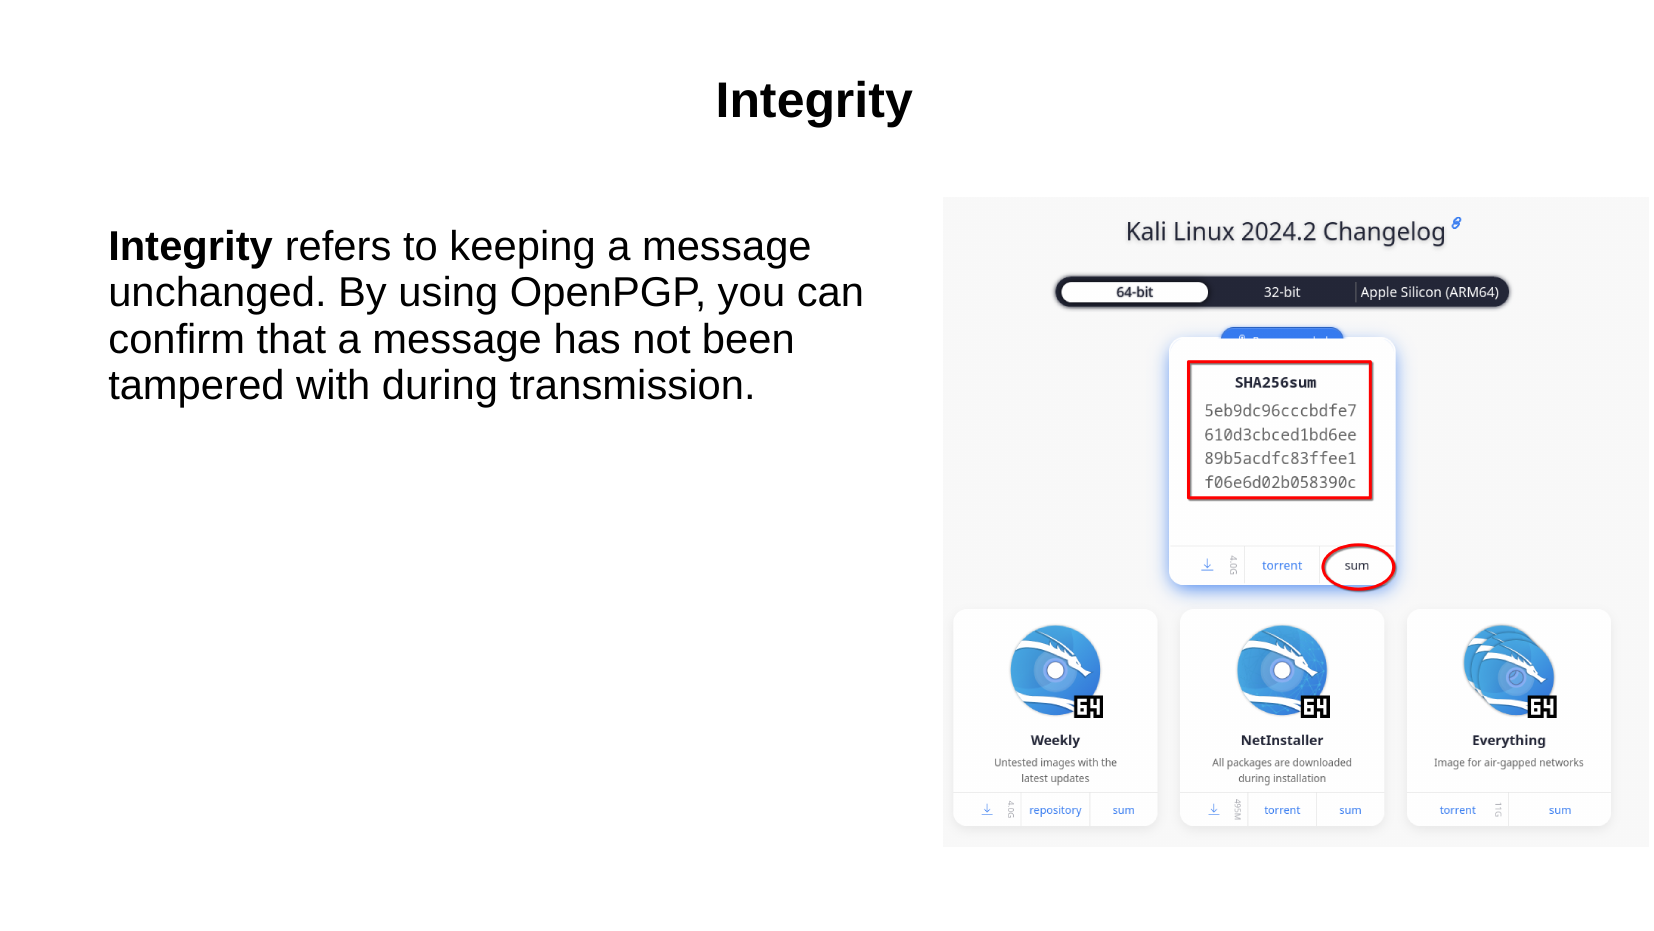

# Integrity
Integrity refers to keeping a message unchanged. By using OpenPGP, you can confirm that a message has not been tampered with during transmission.